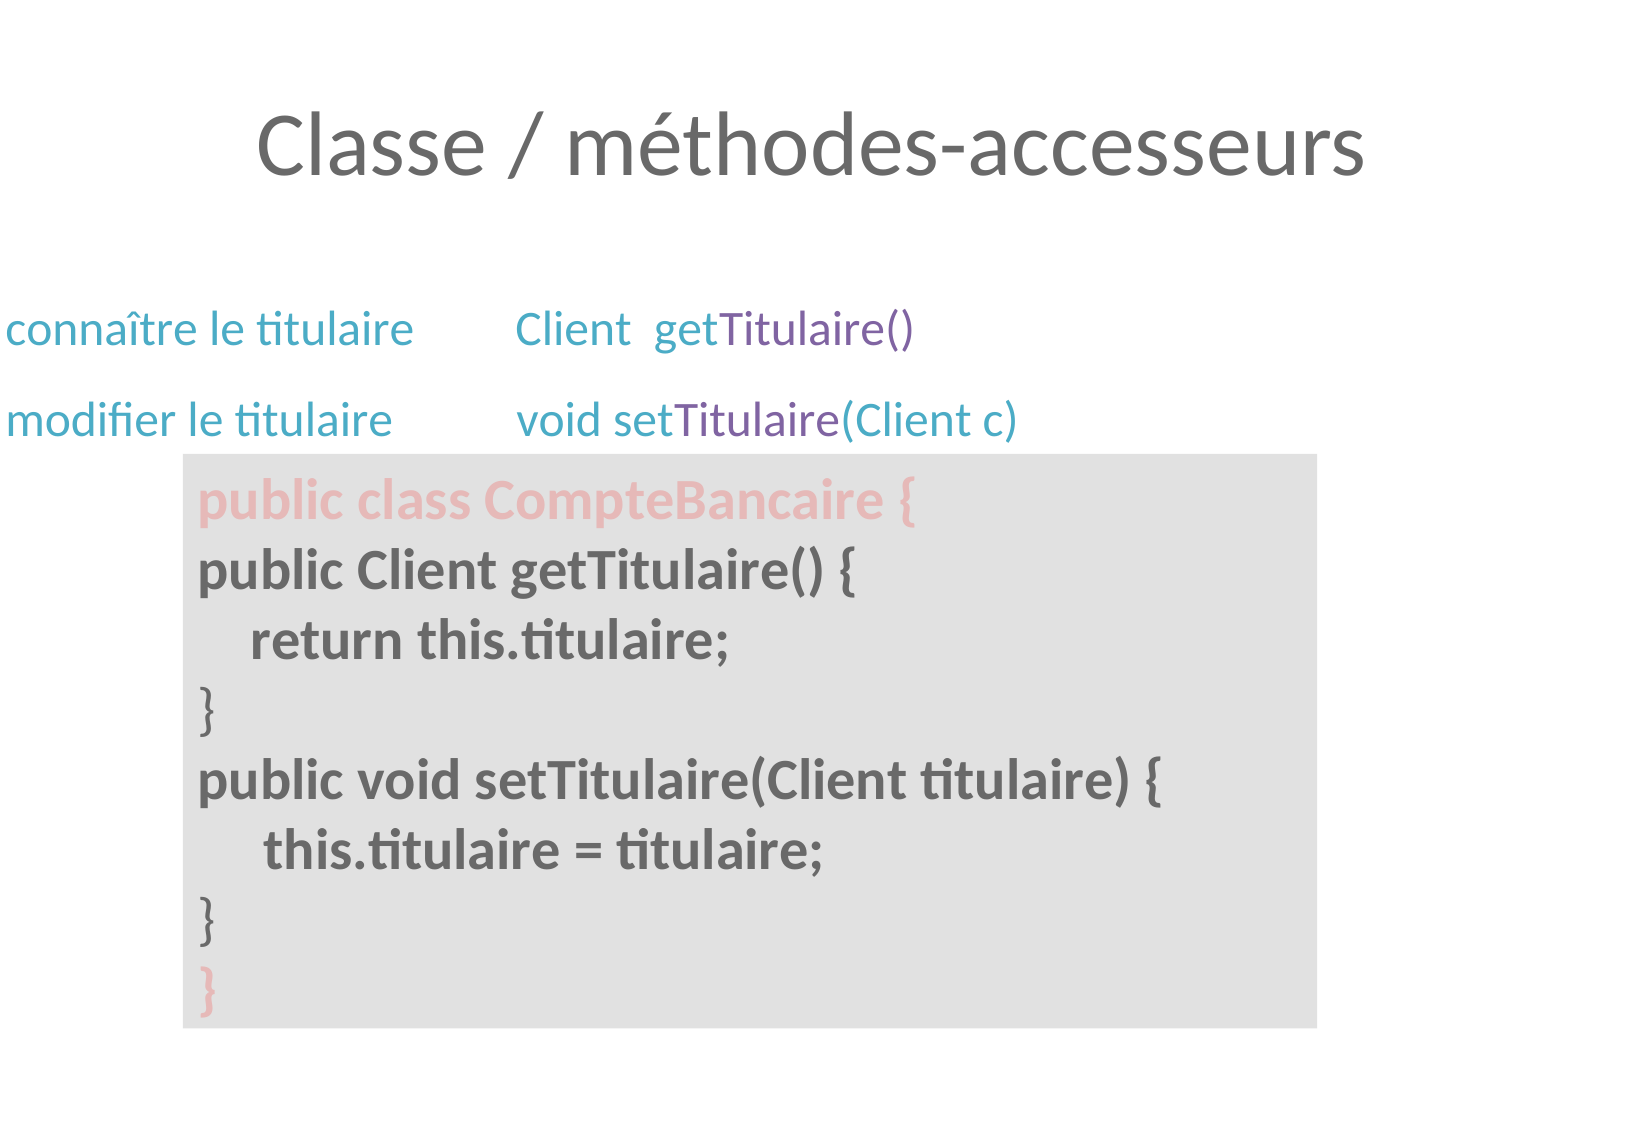

# Classe / méthodes-accesseurs
				connaître le titulaire Client getTitulaire()
				modifier le titulaire void setTitulaire(Client c)
public class CompteBancaire {
public Client getTitulaire() {
 return this.titulaire;
}
public void setTitulaire(Client titulaire) {
 this.titulaire = titulaire;
}
}